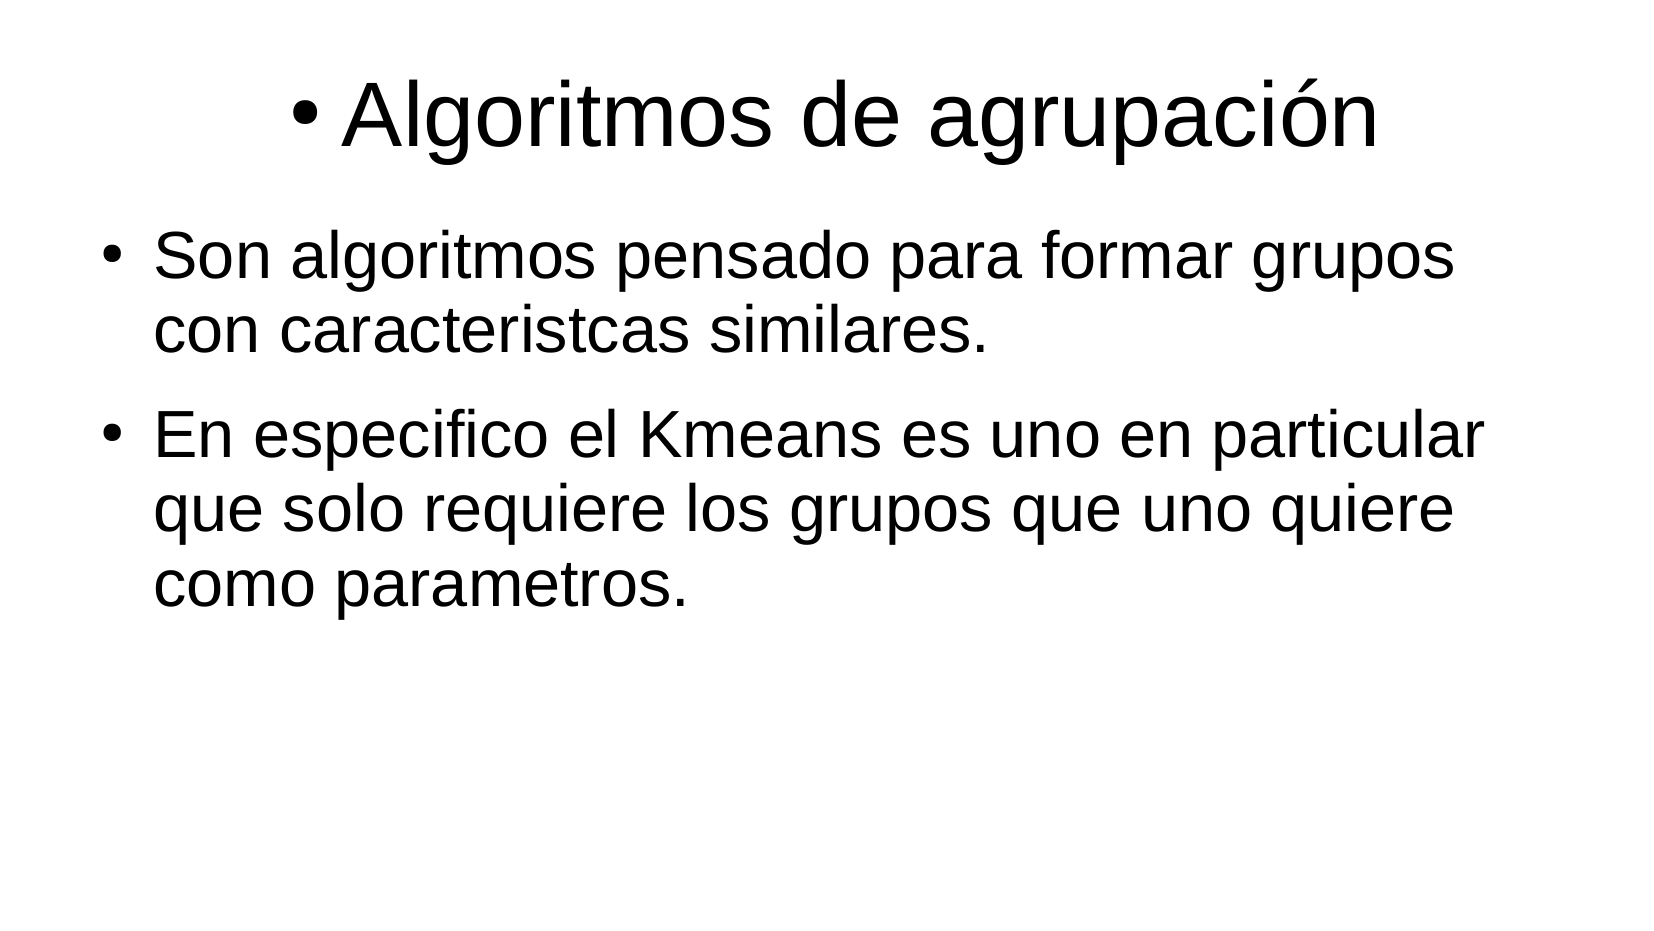

# Algoritmos de agrupación
Son algoritmos pensado para formar grupos con caracteristcas similares.
En especifico el Kmeans es uno en particular que solo requiere los grupos que uno quiere como parametros.